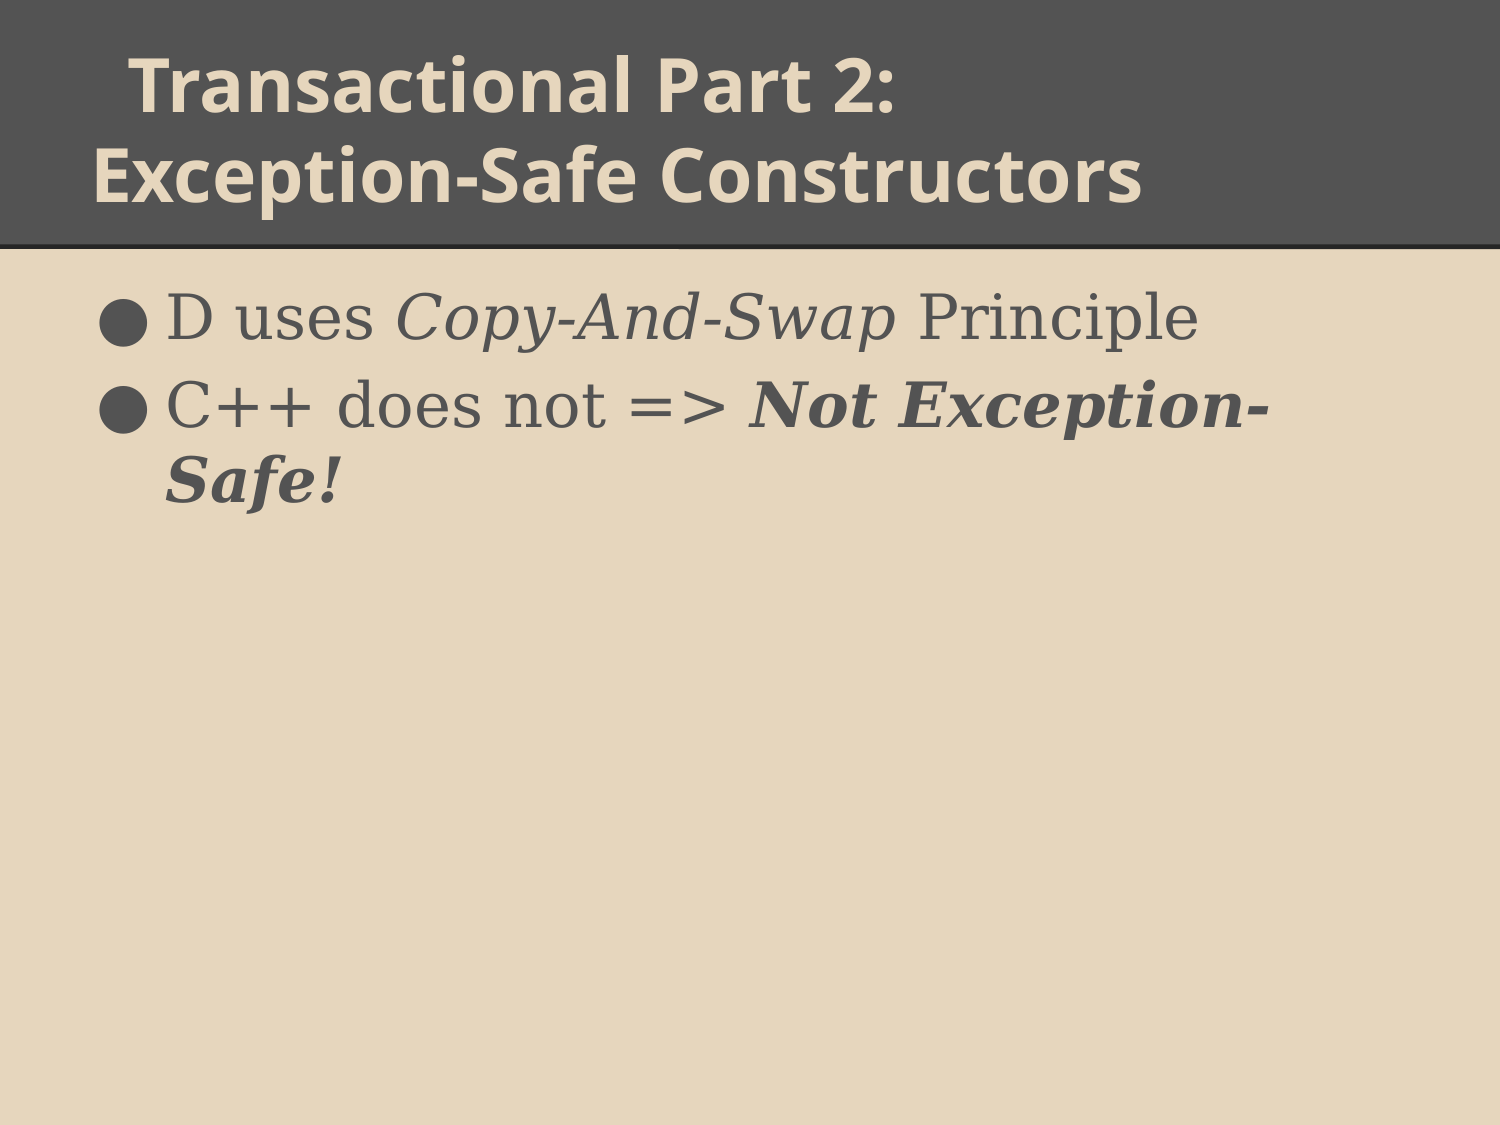

# Transactional Part 2: Exception-Safe Constructors
D uses Copy-And-Swap Principle
C++ does not => Not Exception-Safe!